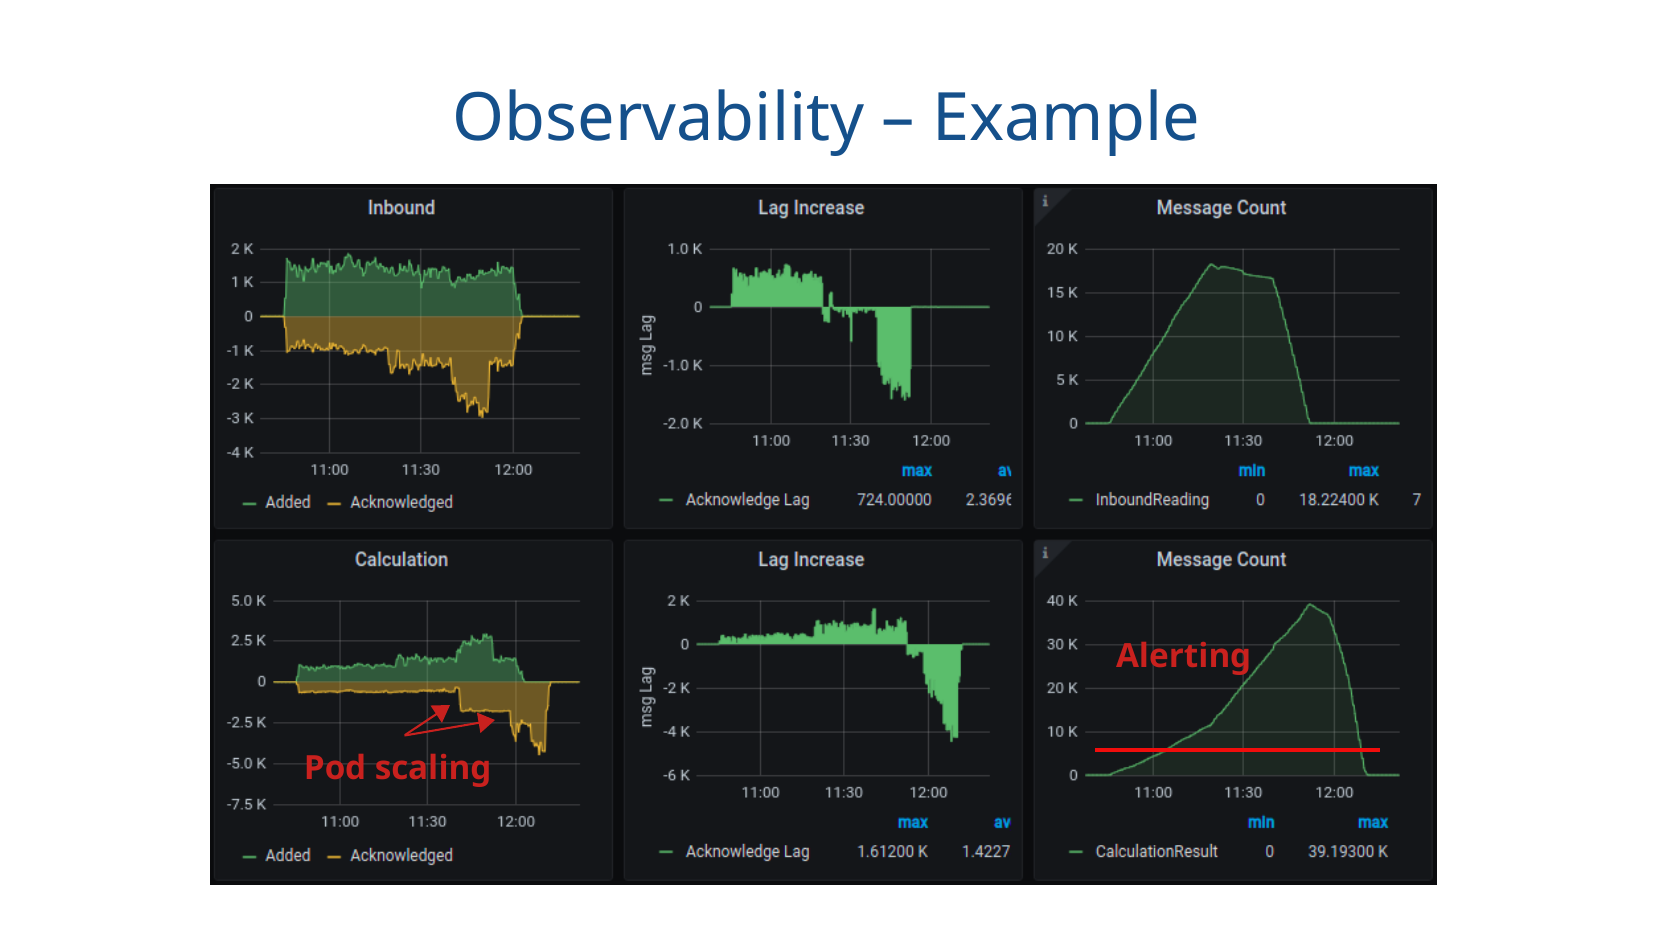

# Observability – Example
Alerting
Pod scaling